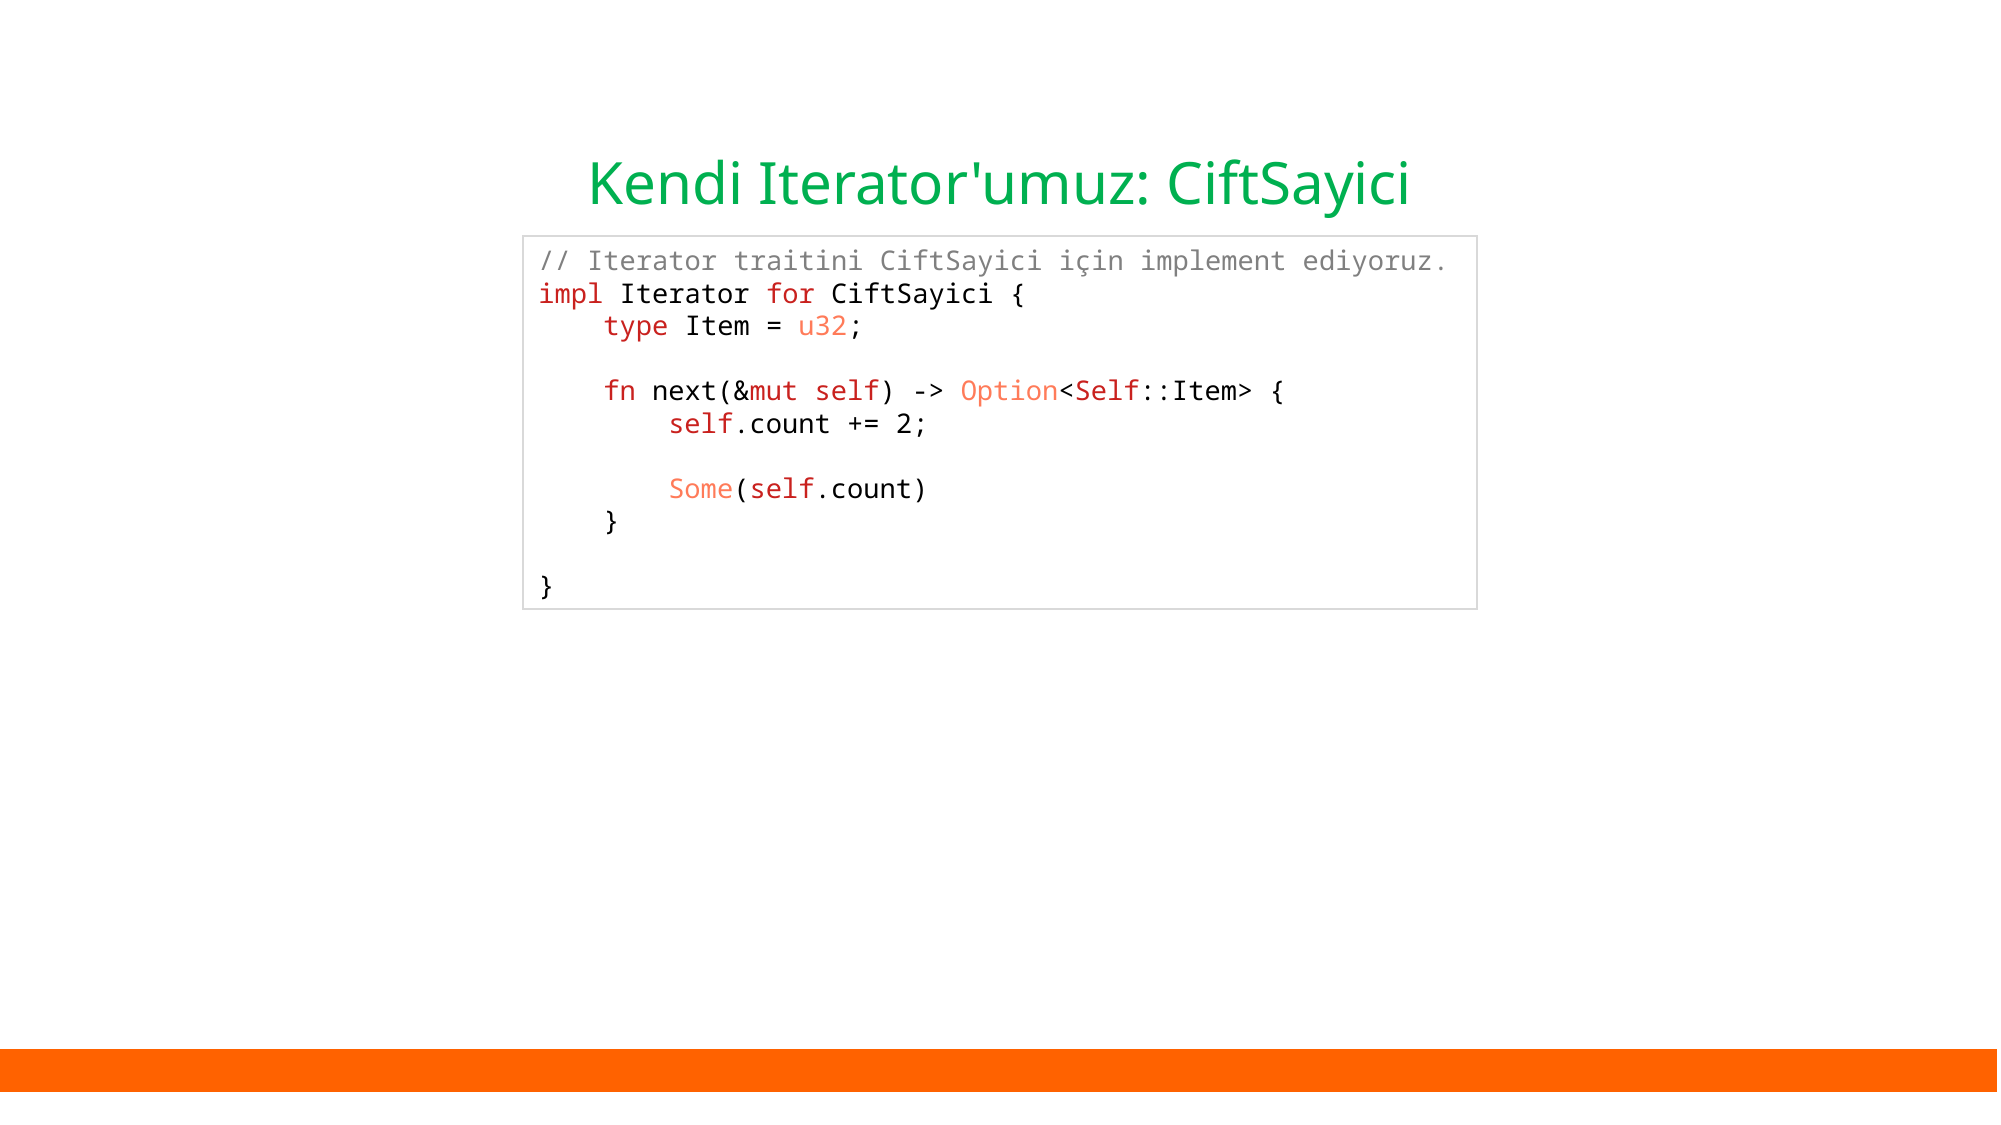

# Kendi Iterator'umuz: CiftSayici
// Iterator traitini CiftSayici için implement ediyoruz.
impl Iterator for CiftSayici {
 type Item = u32;
 fn next(&mut self) -> Option<Self::Item> {
 self.count += 2;
 Some(self.count)
 }
}